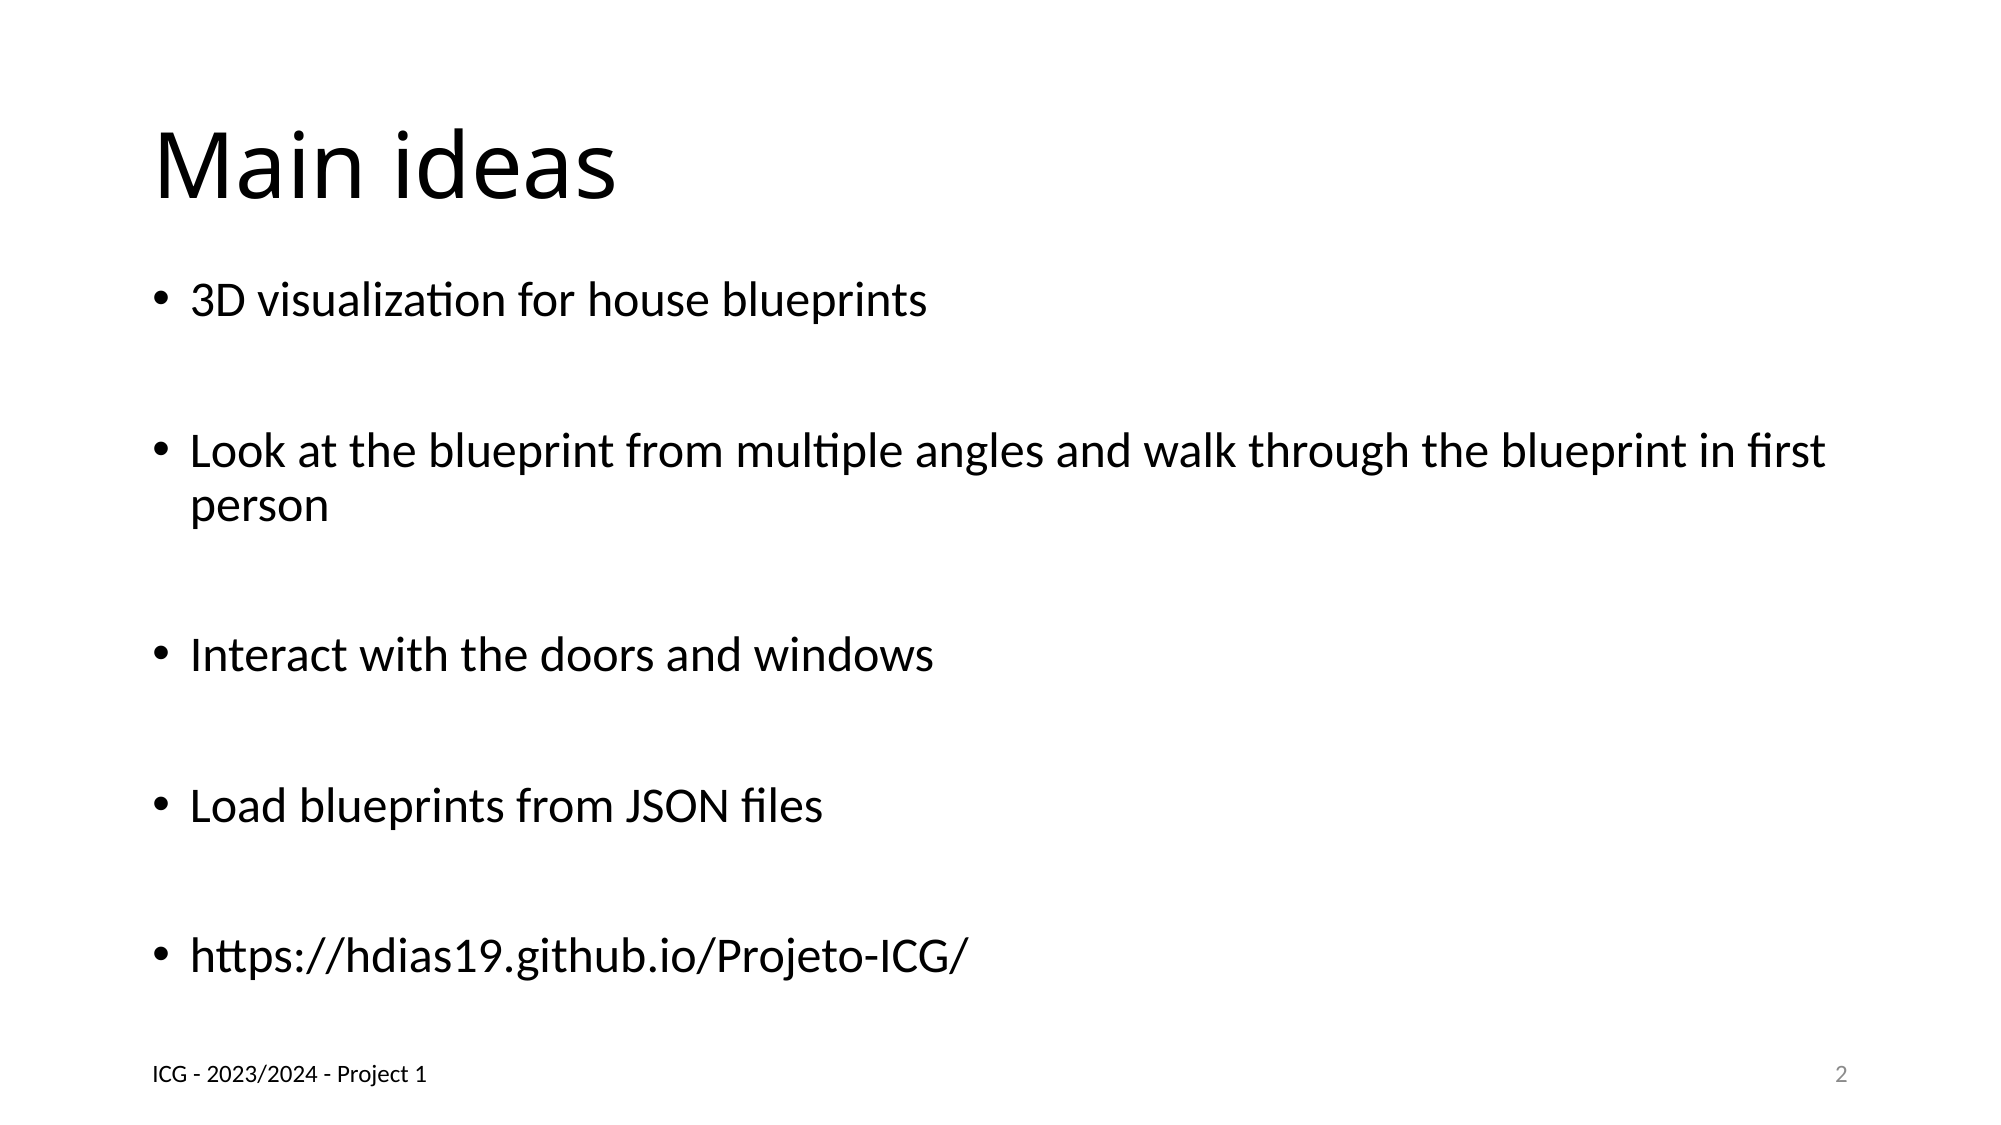

# Main ideas
3D visualization for house blueprints
Look at the blueprint from multiple angles and walk through the blueprint in first person
Interact with the doors and windows
Load blueprints from JSON files
https://hdias19.github.io/Projeto-ICG/
ICG - 2023/2024 - Project 1
2